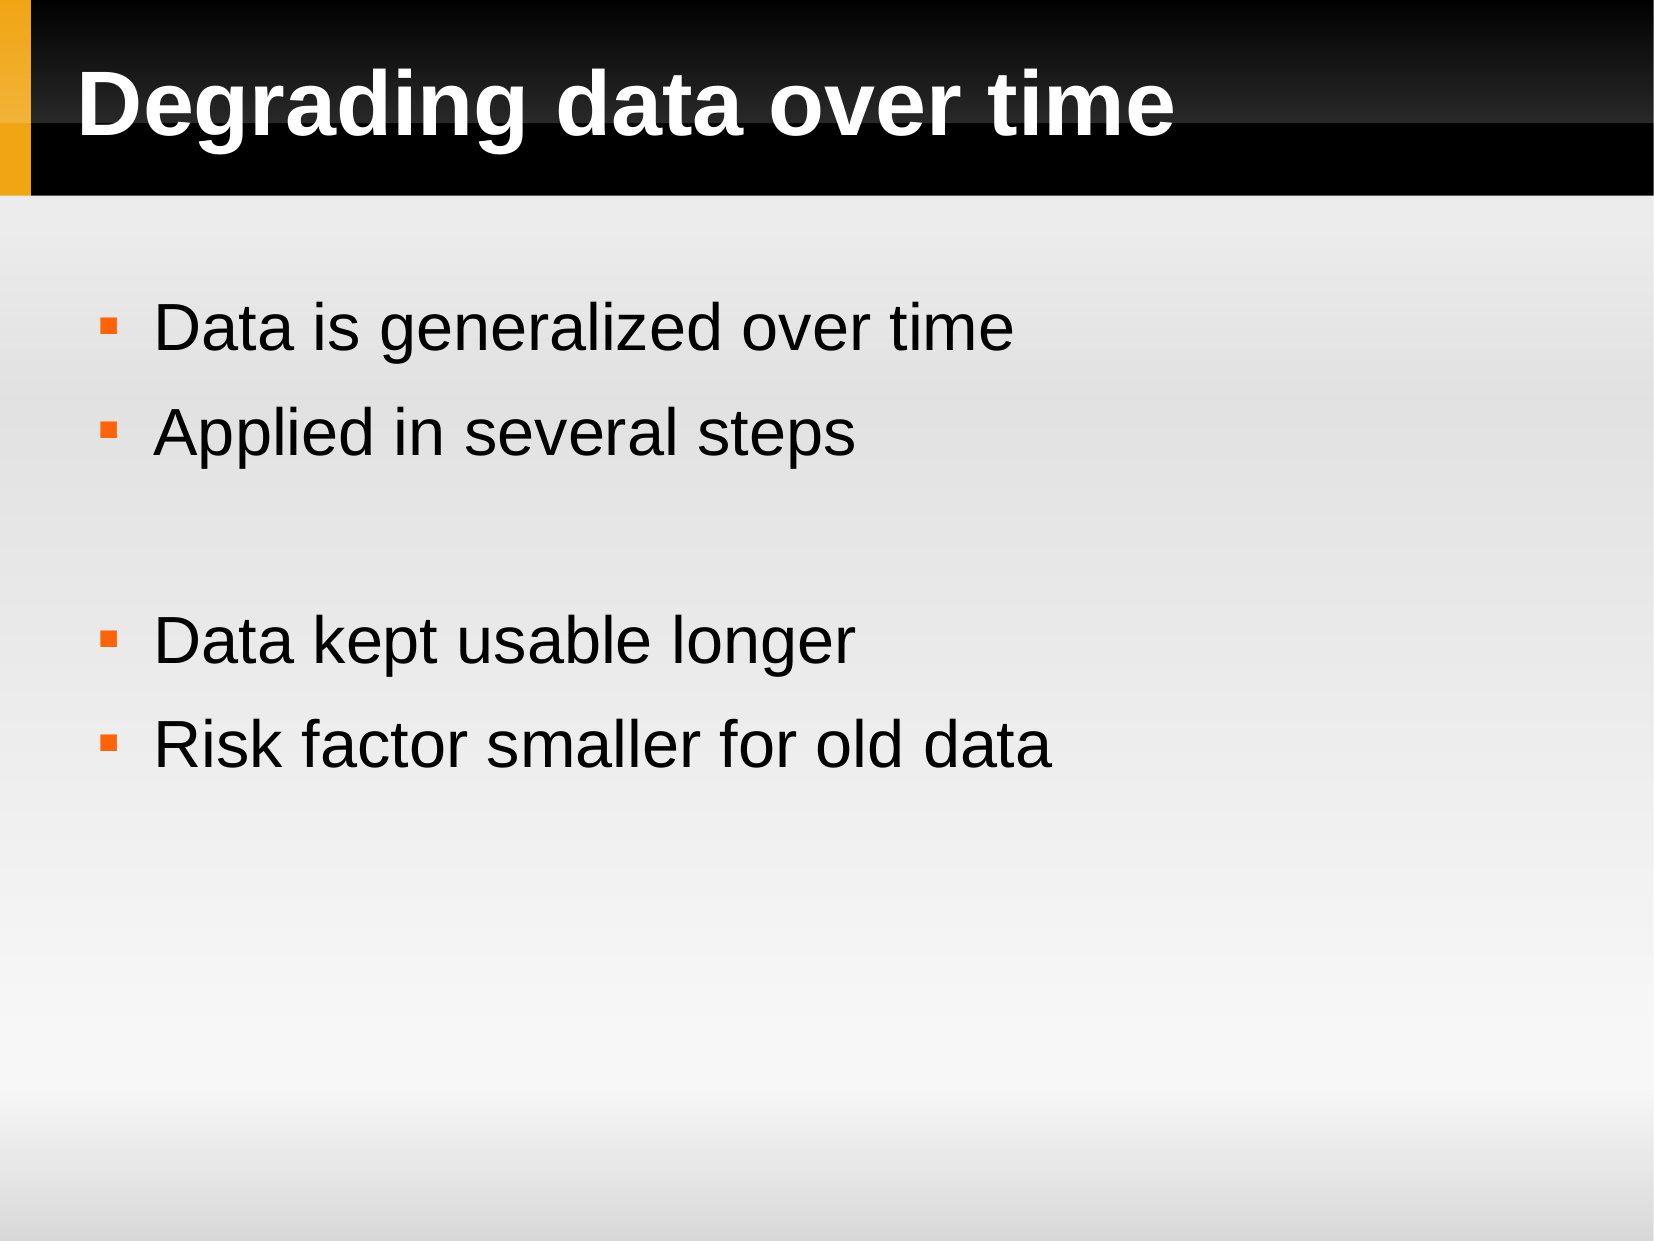

# Degrading data over time
Data is generalized over time
Applied in several steps
Data kept usable longer
Risk factor smaller for old data